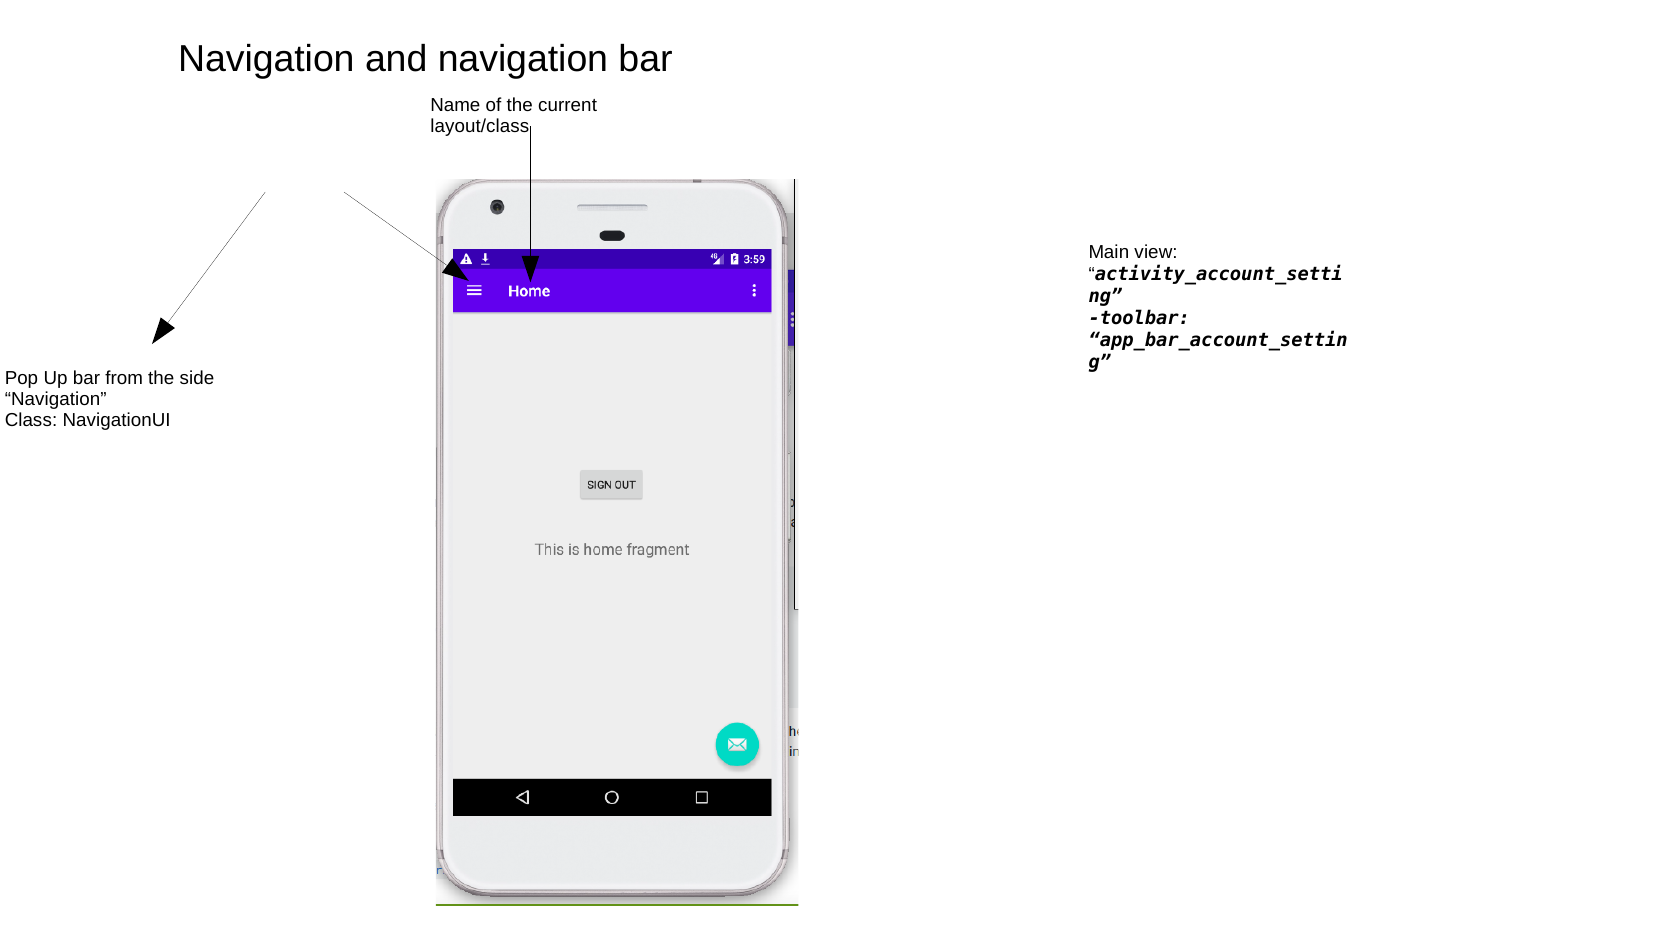

Navigation and navigation bar
Name of the current layout/class
Main view: “activity_account_setting”
-toolbar: “app_bar_account_setting”
Pop Up bar from the side “Navigation”
Class: NavigationUI